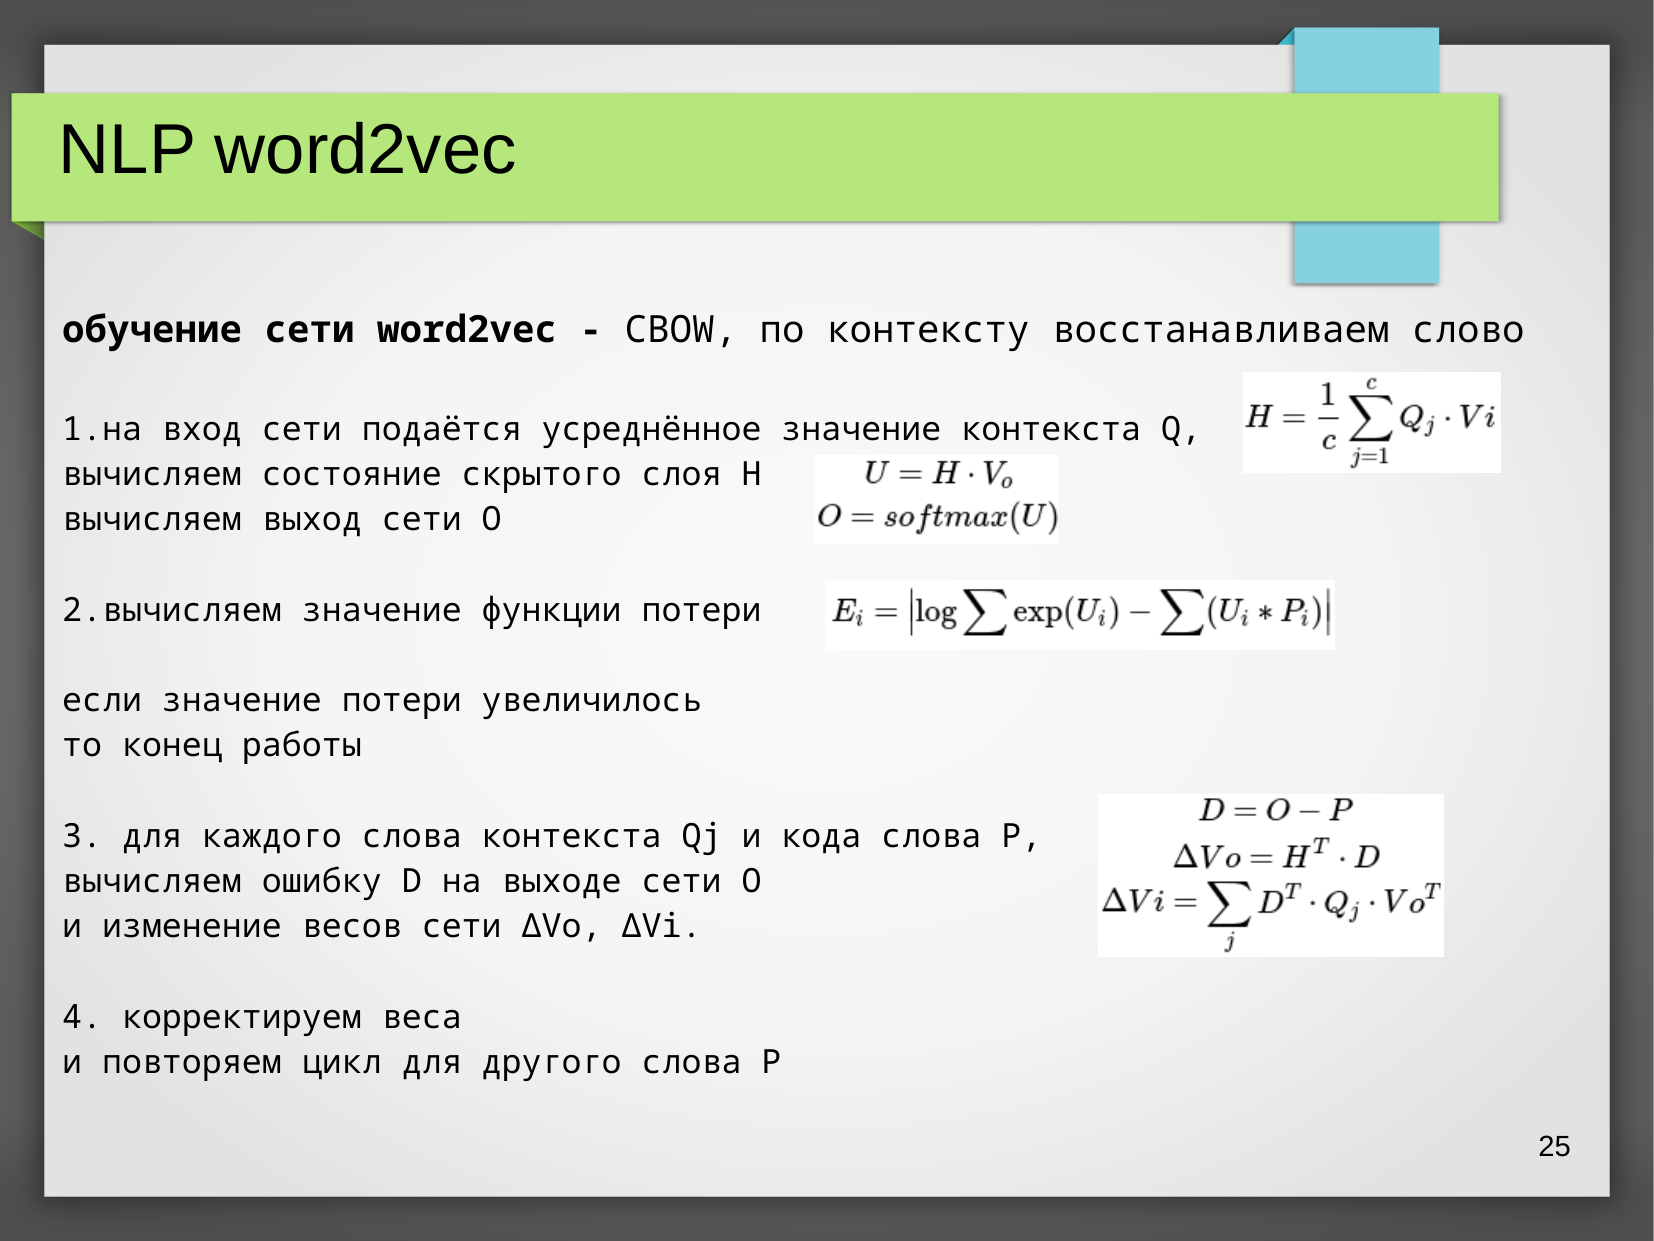

# NLP word2vec
обучение сети word2vec - CBOW, по контексту восстанавливаем слово
1.на вход сети подаётся усреднённое значение контекста Q,
вычисляем состояние скрытого слоя H
вычисляем выход сети O
2.вычисляем значение функции потери
если значение потери увеличилось
то конец работы
3. для каждого слова контекста Qj и кода слова P,
вычисляем ошибку D на выходе сети O
и изменение весов сети ΔVo, ΔVi.
4. корректируем веса
и повторяем цикл для другого слова P
25